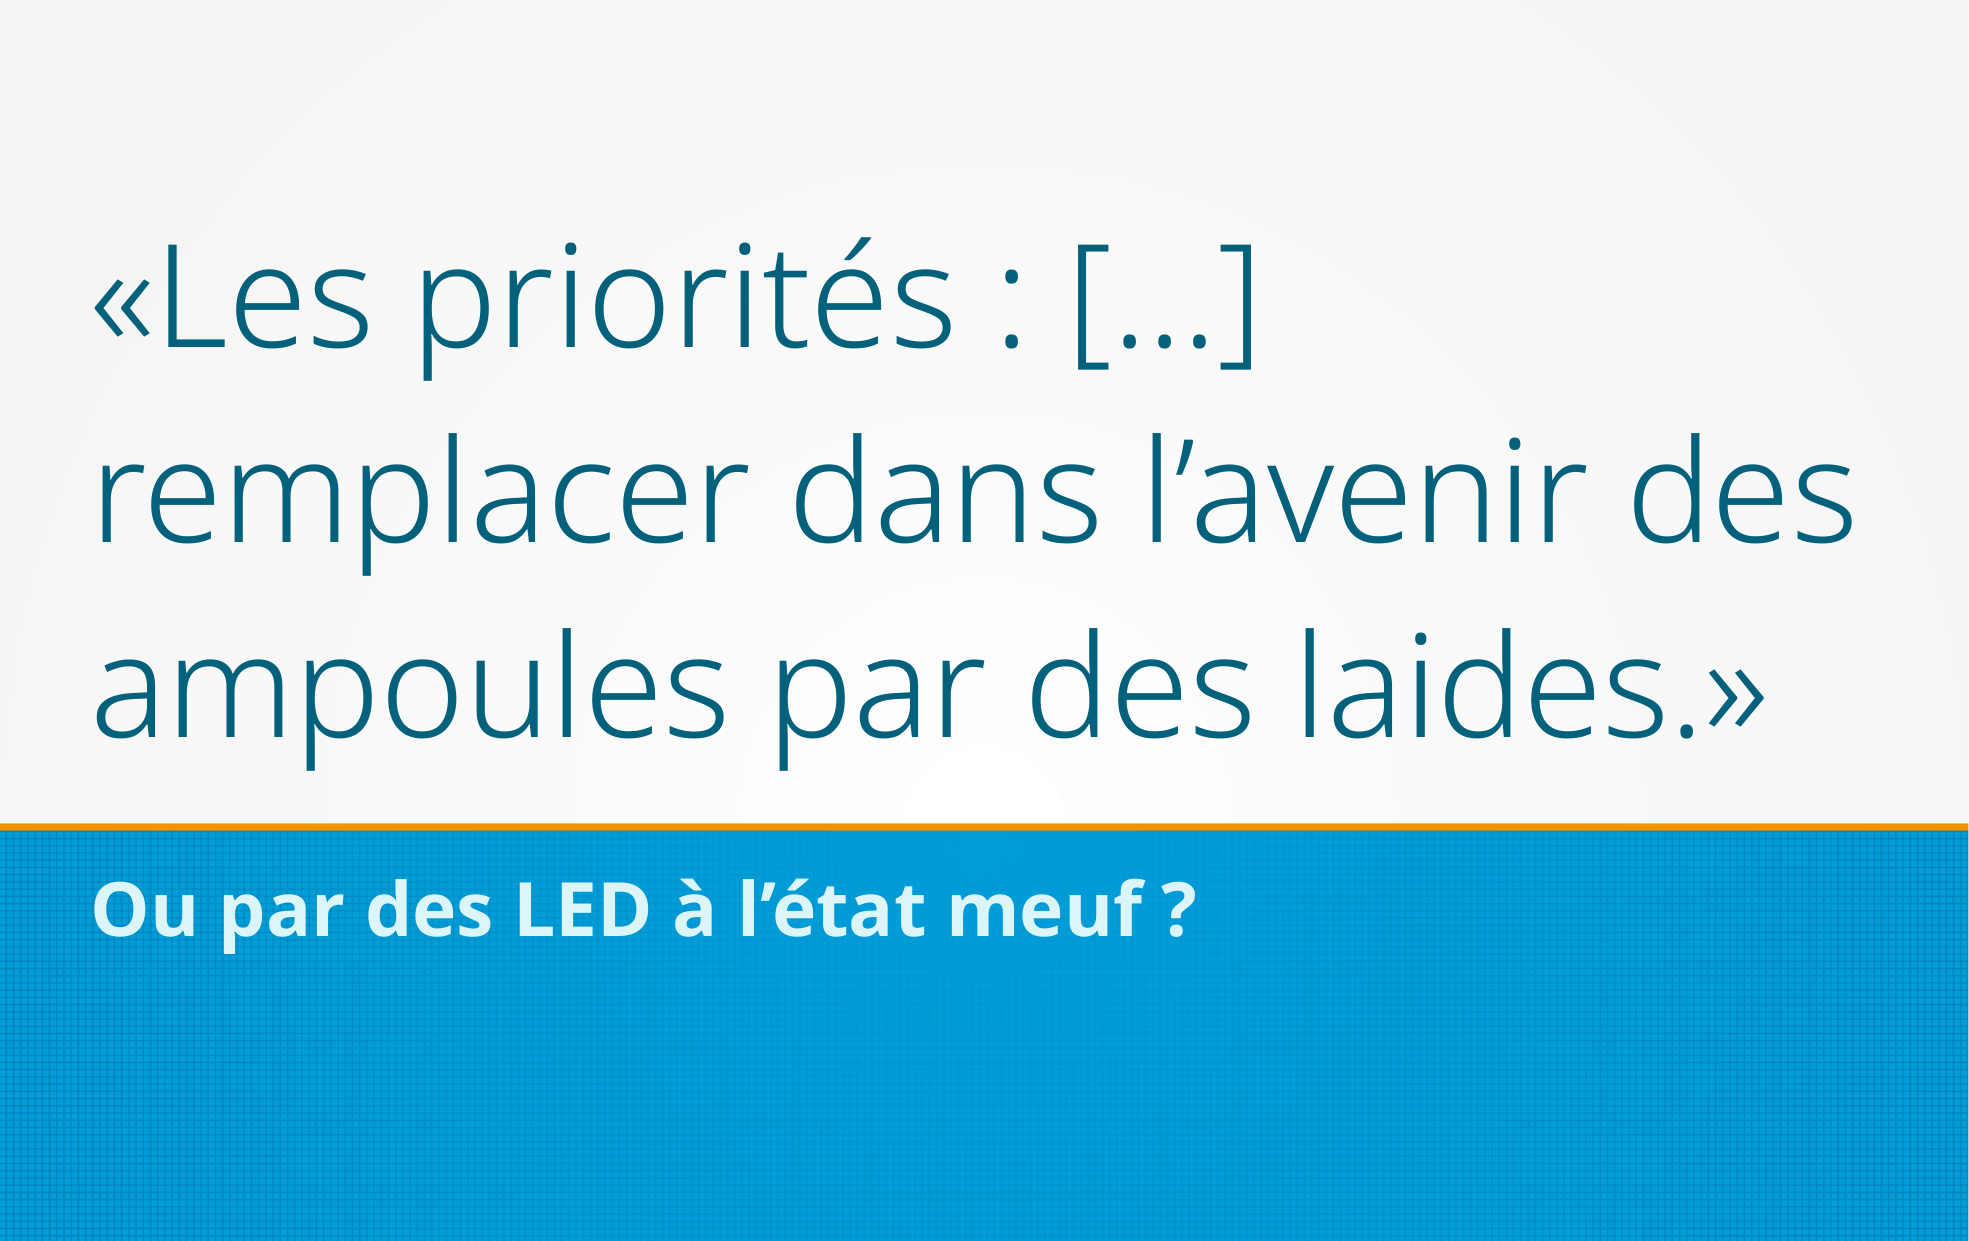

# «Les priorités : […] remplacer dans l’avenir des ampoules par des laides.»
Ou par des LED à l’état meuf ?